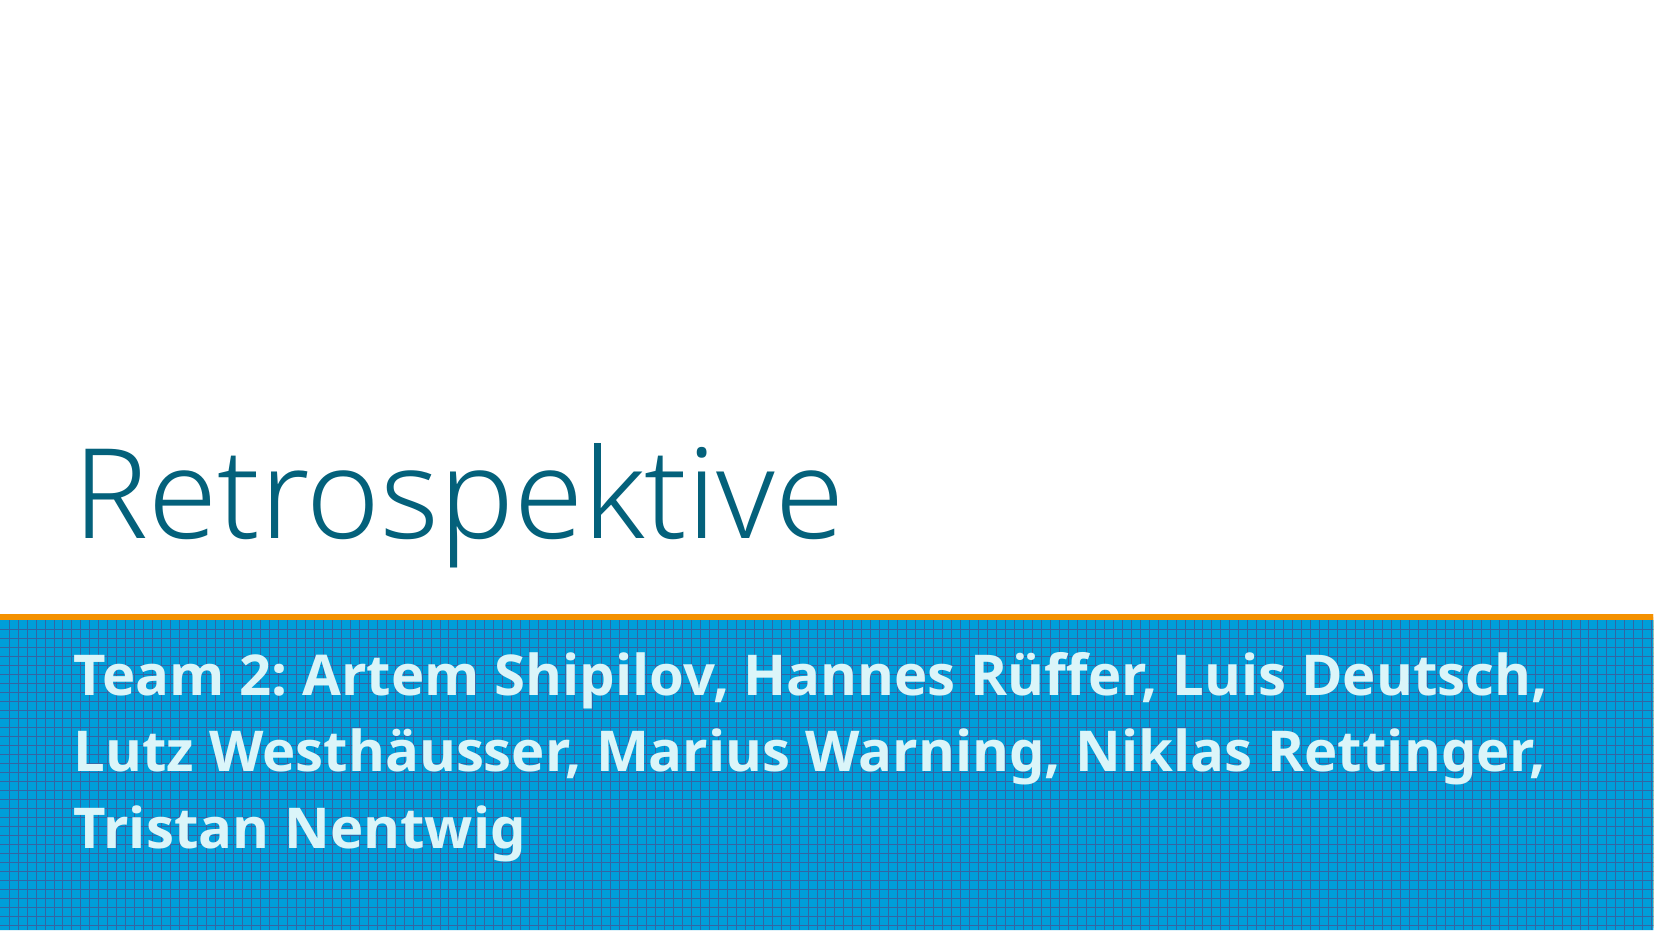

# Retrospektive
Team 2: Artem Shipilov, Hannes Rüffer, Luis Deutsch, Lutz Westhäusser, Marius Warning, Niklas Rettinger, Tristan Nentwig